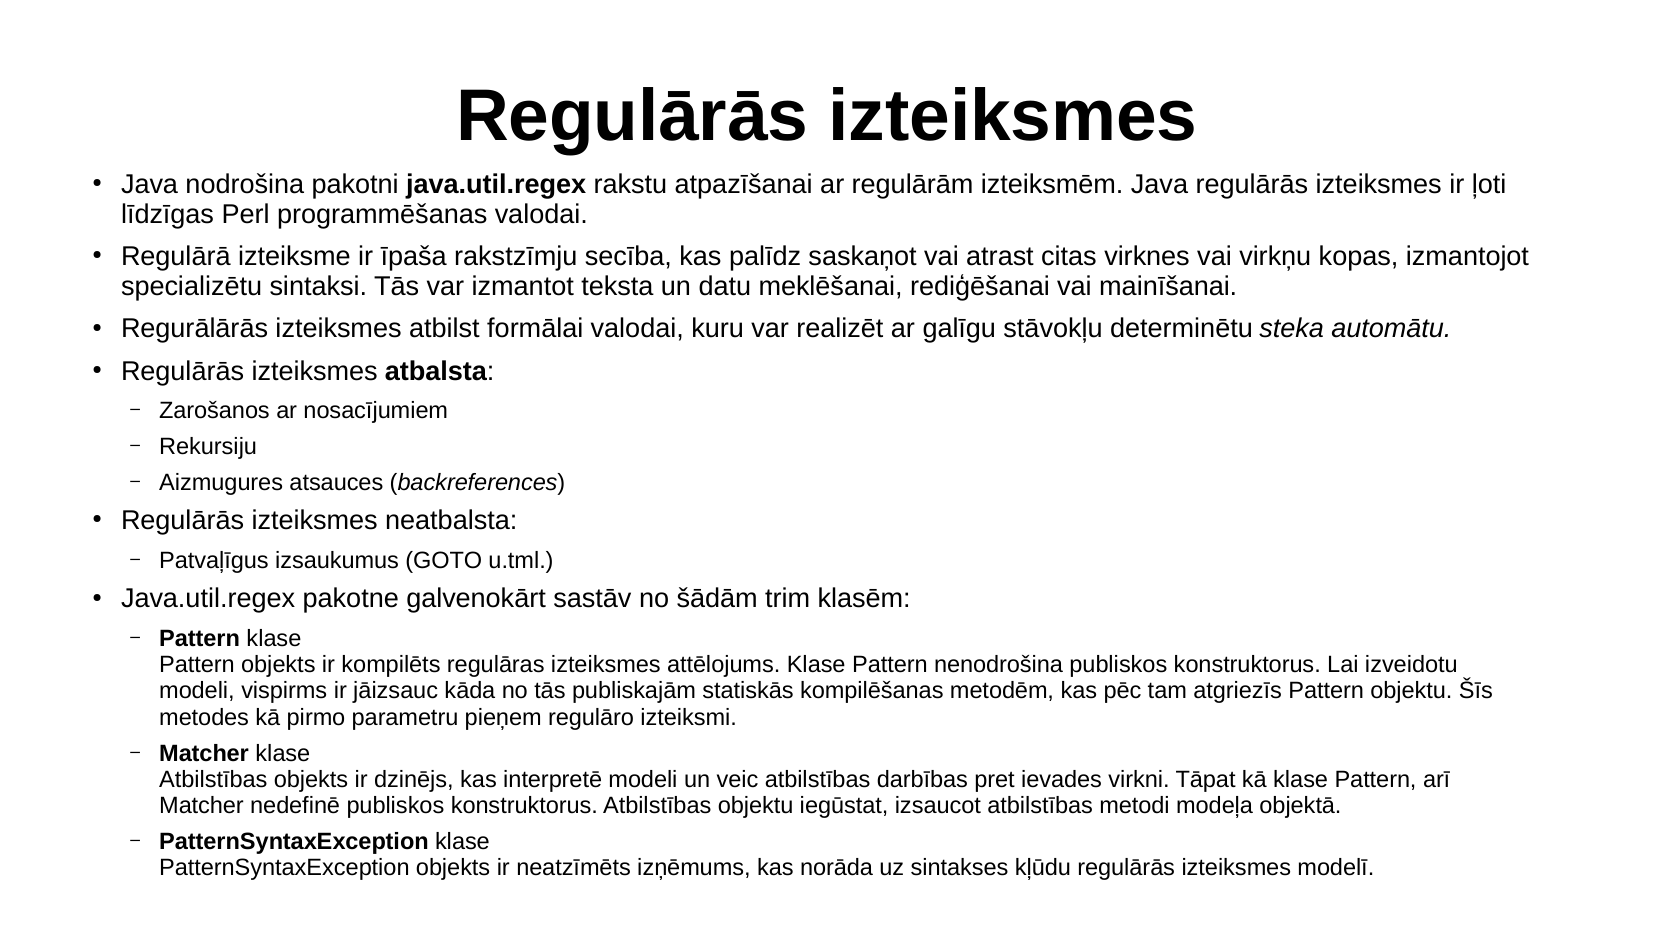

# Regulārās izteiksmes
Java nodrošina pakotni java.util.regex rakstu atpazīšanai ar regulārām izteiksmēm. Java regulārās izteiksmes ir ļoti līdzīgas Perl programmēšanas valodai.
Regulārā izteiksme ir īpaša rakstzīmju secība, kas palīdz saskaņot vai atrast citas virknes vai virkņu kopas, izmantojot specializētu sintaksi. Tās var izmantot teksta un datu meklēšanai, rediģēšanai vai mainīšanai.
Regurālārās izteiksmes atbilst formālai valodai, kuru var realizēt ar galīgu stāvokļu determinētu steka automātu.
Regulārās izteiksmes atbalsta:
Zarošanos ar nosacījumiem
Rekursiju
Aizmugures atsauces (backreferences)
Regulārās izteiksmes neatbalsta:
Patvaļīgus izsaukumus (GOTO u.tml.)
Java.util.regex pakotne galvenokārt sastāv no šādām trim klasēm:
Pattern klase
Pattern objekts ir kompilēts regulāras izteiksmes attēlojums. Klase Pattern nenodrošina publiskos konstruktorus. Lai izveidotu modeli, vispirms ir jāizsauc kāda no tās publiskajām statiskās kompilēšanas metodēm, kas pēc tam atgriezīs Pattern objektu. Šīs metodes kā pirmo parametru pieņem regulāro izteiksmi.
Matcher klase
Atbilstības objekts ir dzinējs, kas interpretē modeli un veic atbilstības darbības pret ievades virkni. Tāpat kā klase Pattern, arī Matcher nedefinē publiskos konstruktorus. Atbilstības objektu iegūstat, izsaucot atbilstības metodi modeļa objektā.
PatternSyntaxException klase
PatternSyntaxException objekts ir neatzīmēts izņēmums, kas norāda uz sintakses kļūdu regulārās izteiksmes modelī.